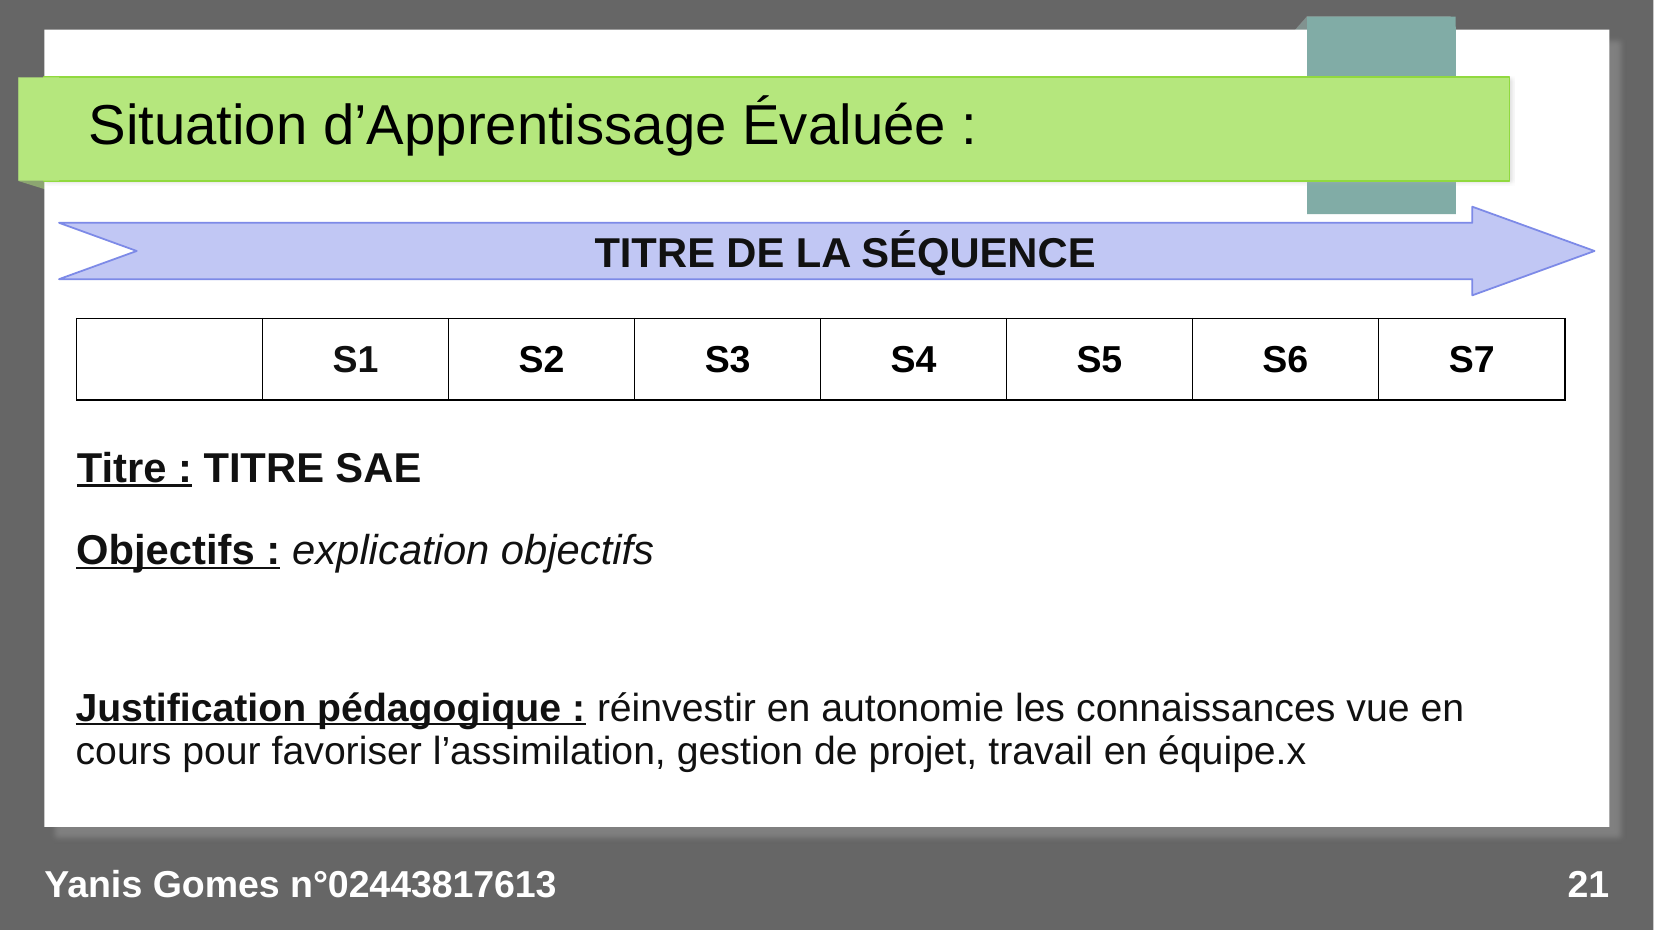

# Situation d’Apprentissage Évaluée :
TITRE DE LA SÉQUENCE
| | S1 | S2 | S3 | S4 | S5 | S6 | S7 |
| --- | --- | --- | --- | --- | --- | --- | --- |
Titre : TITRE SAE
Objectifs : explication objectifs
Justification pédagogique : réinvestir en autonomie les connaissances vue en cours pour favoriser l’assimilation, gestion de projet, travail en équipe.x
Yanis Gomes n°02443817613